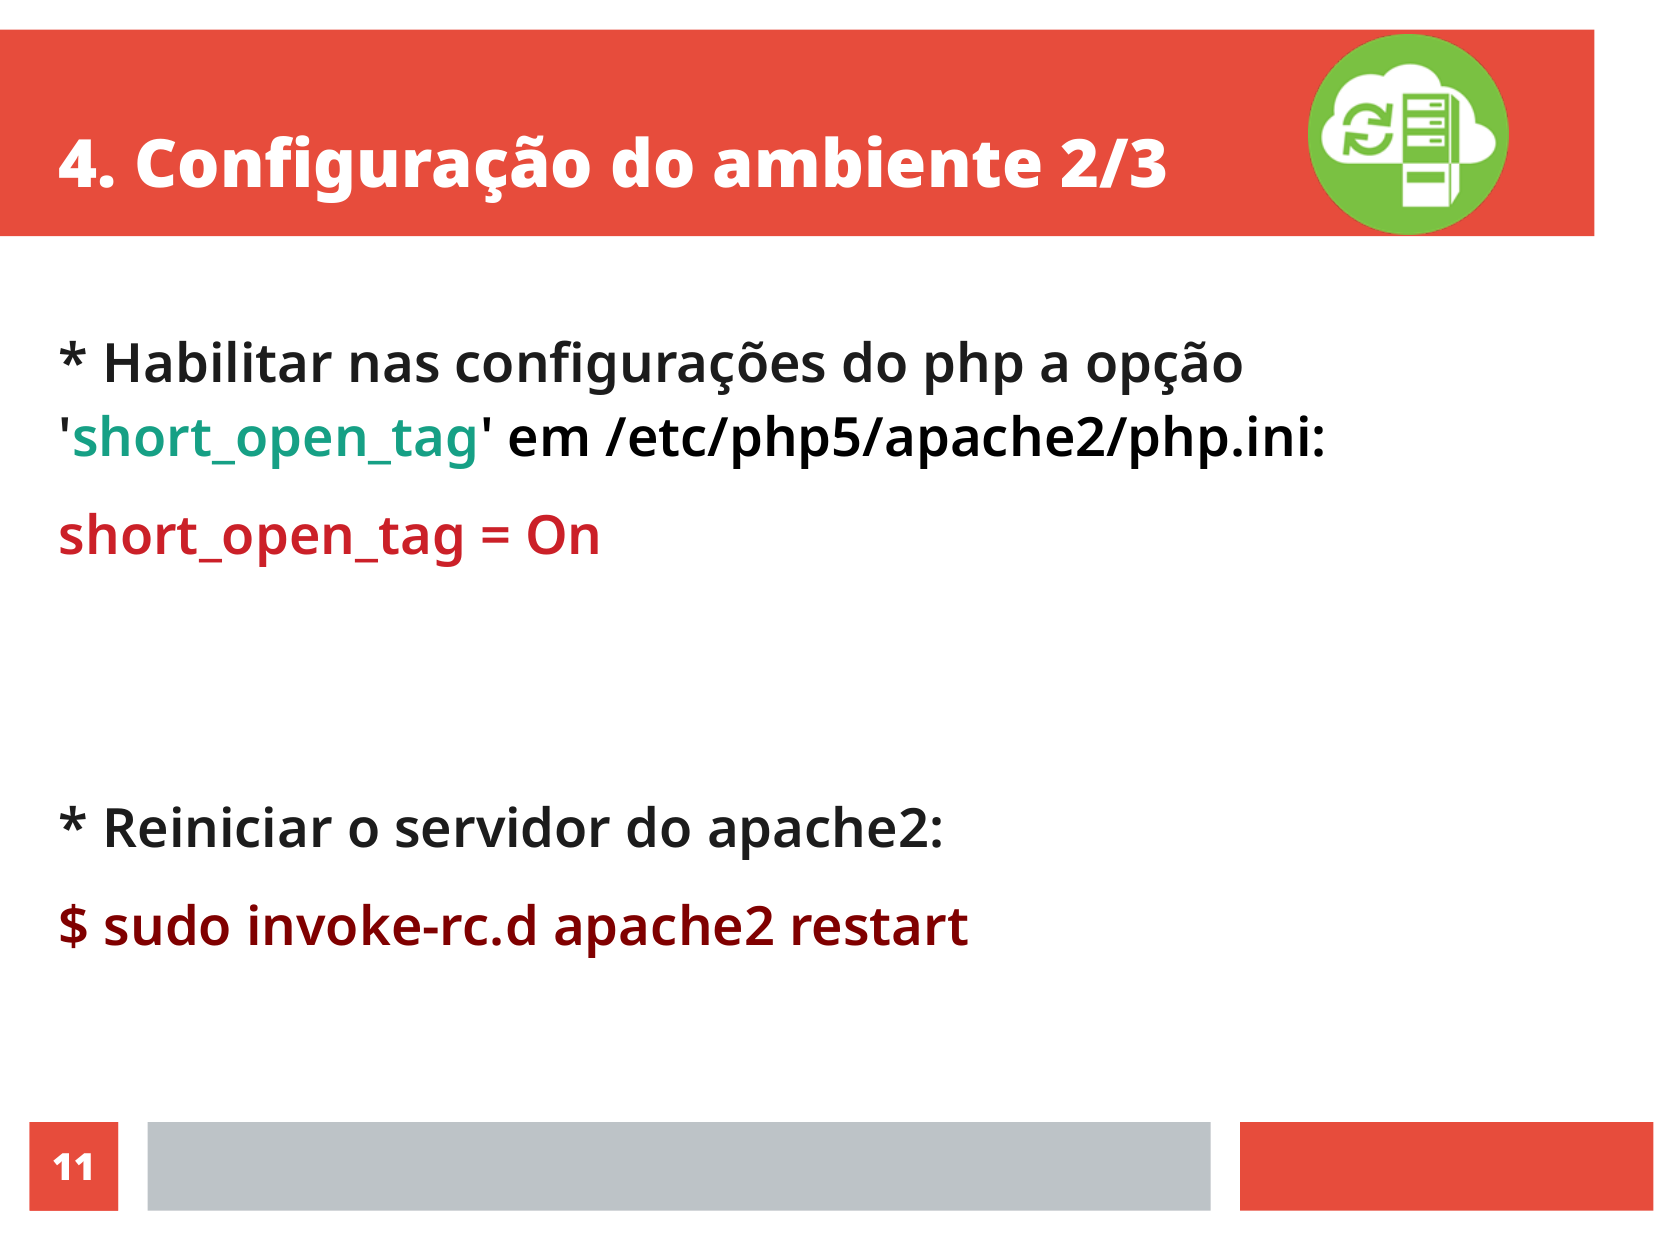

# 4. Configuração do ambiente 2/3
* Habilitar nas configurações do php a opção 'short_open_tag' em /etc/php5/apache2/php.ini:
short_open_tag = On
* Reiniciar o servidor do apache2:
$ sudo invoke-rc.d apache2 restart
11